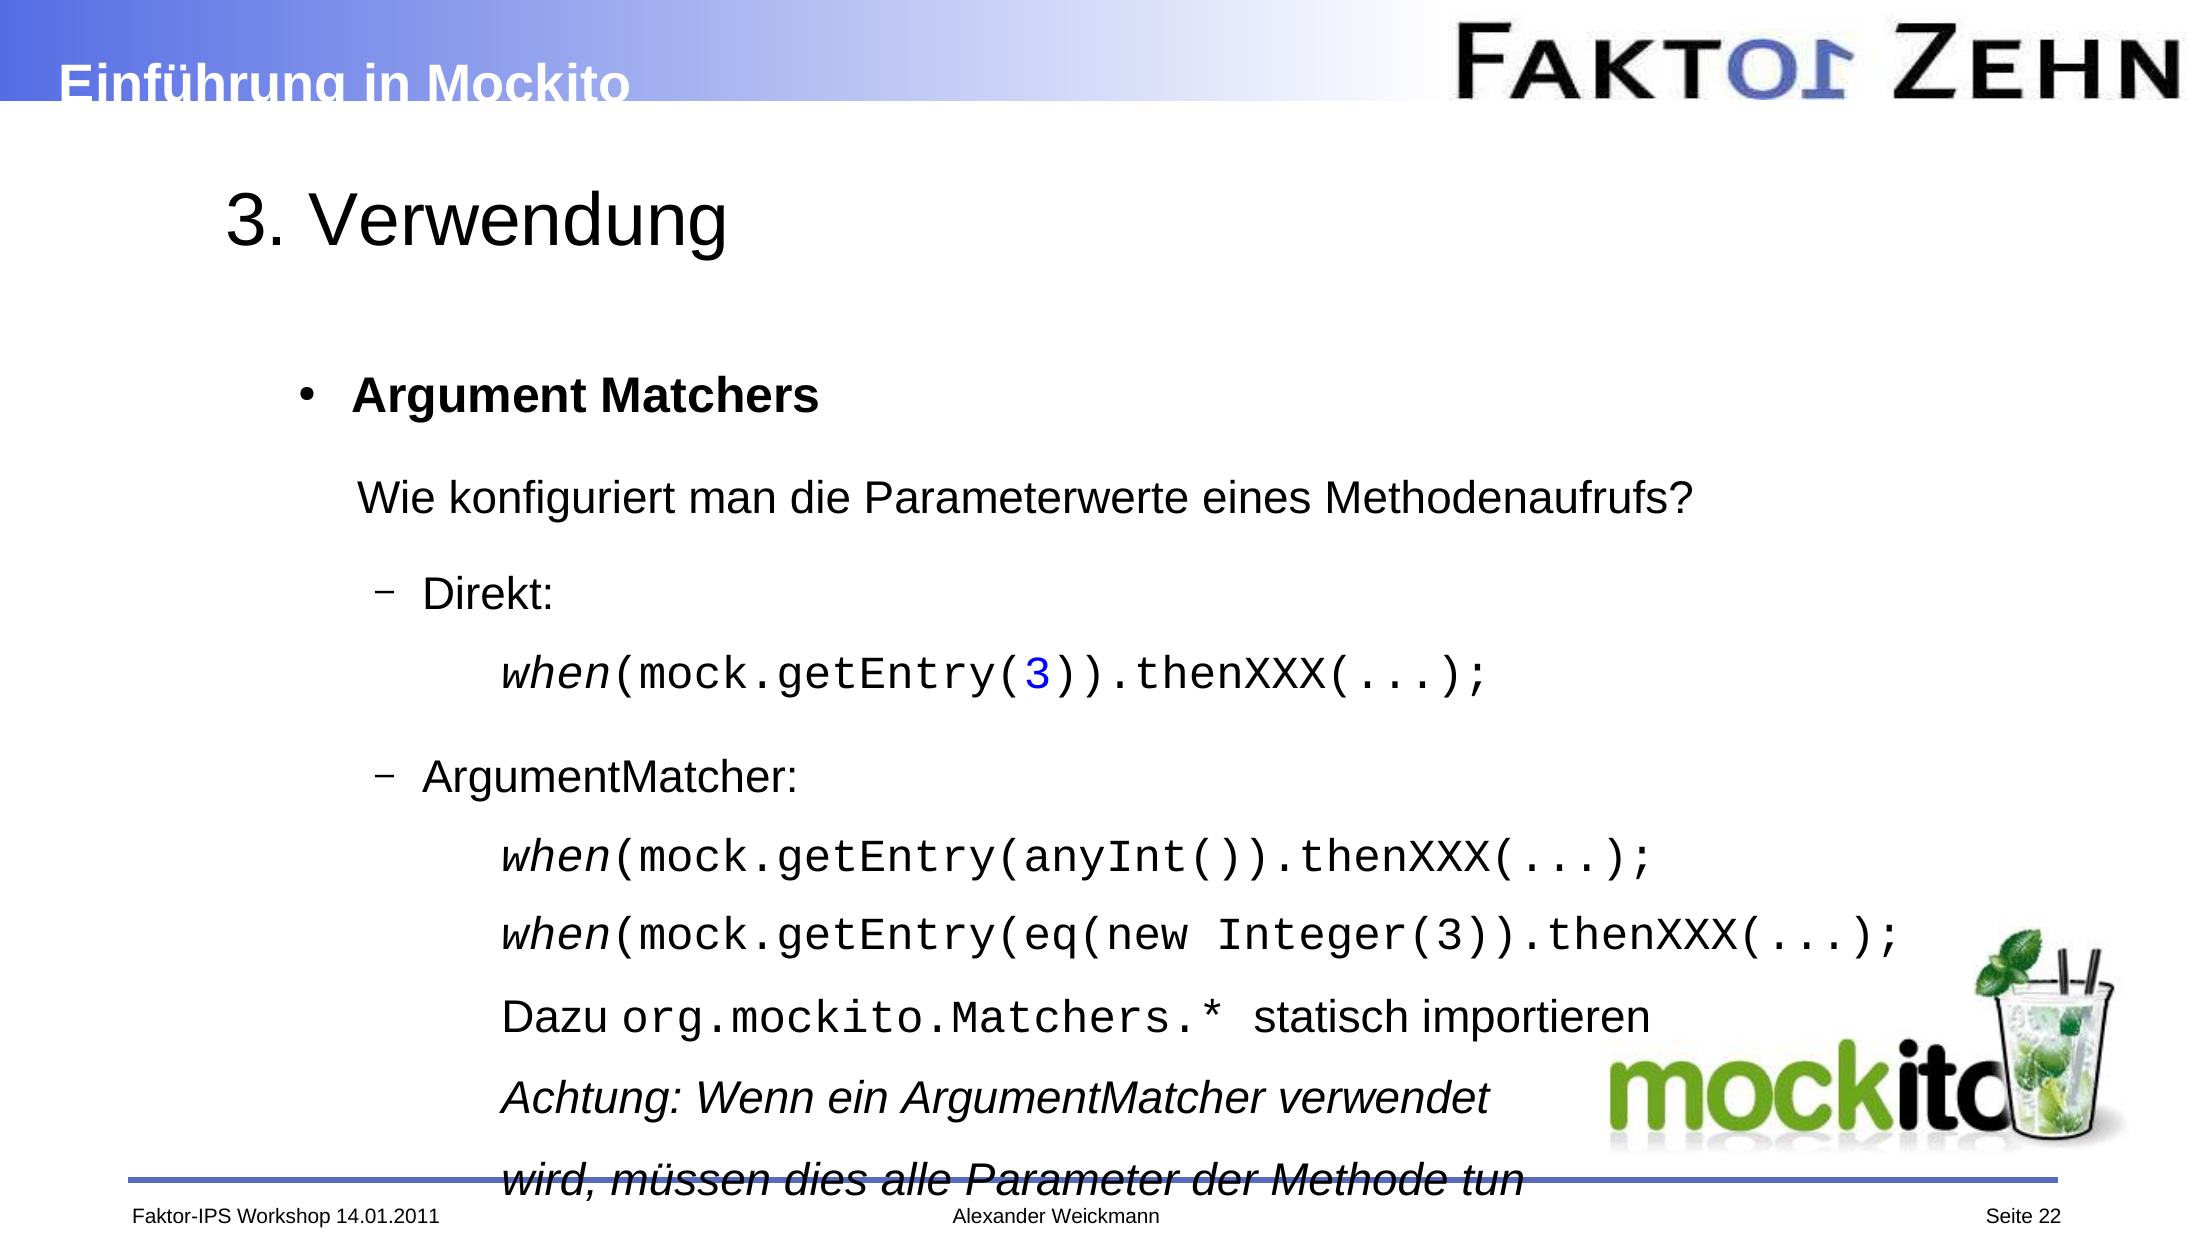

# 3. Verwendung
Argument Matchers
 	Wie konfiguriert man die Parameterwerte eines Methodenaufrufs?
Direkt:
		when(mock.getEntry(3)).thenXXX(...);
ArgumentMatcher:
		when(mock.getEntry(anyInt()).thenXXX(...);
		when(mock.getEntry(eq(new Integer(3)).thenXXX(...);
		Dazu org.mockito.Matchers.* statisch importieren
		Achtung: Wenn ein ArgumentMatcher verwendet
		wird, müssen dies alle Parameter der Methode tun